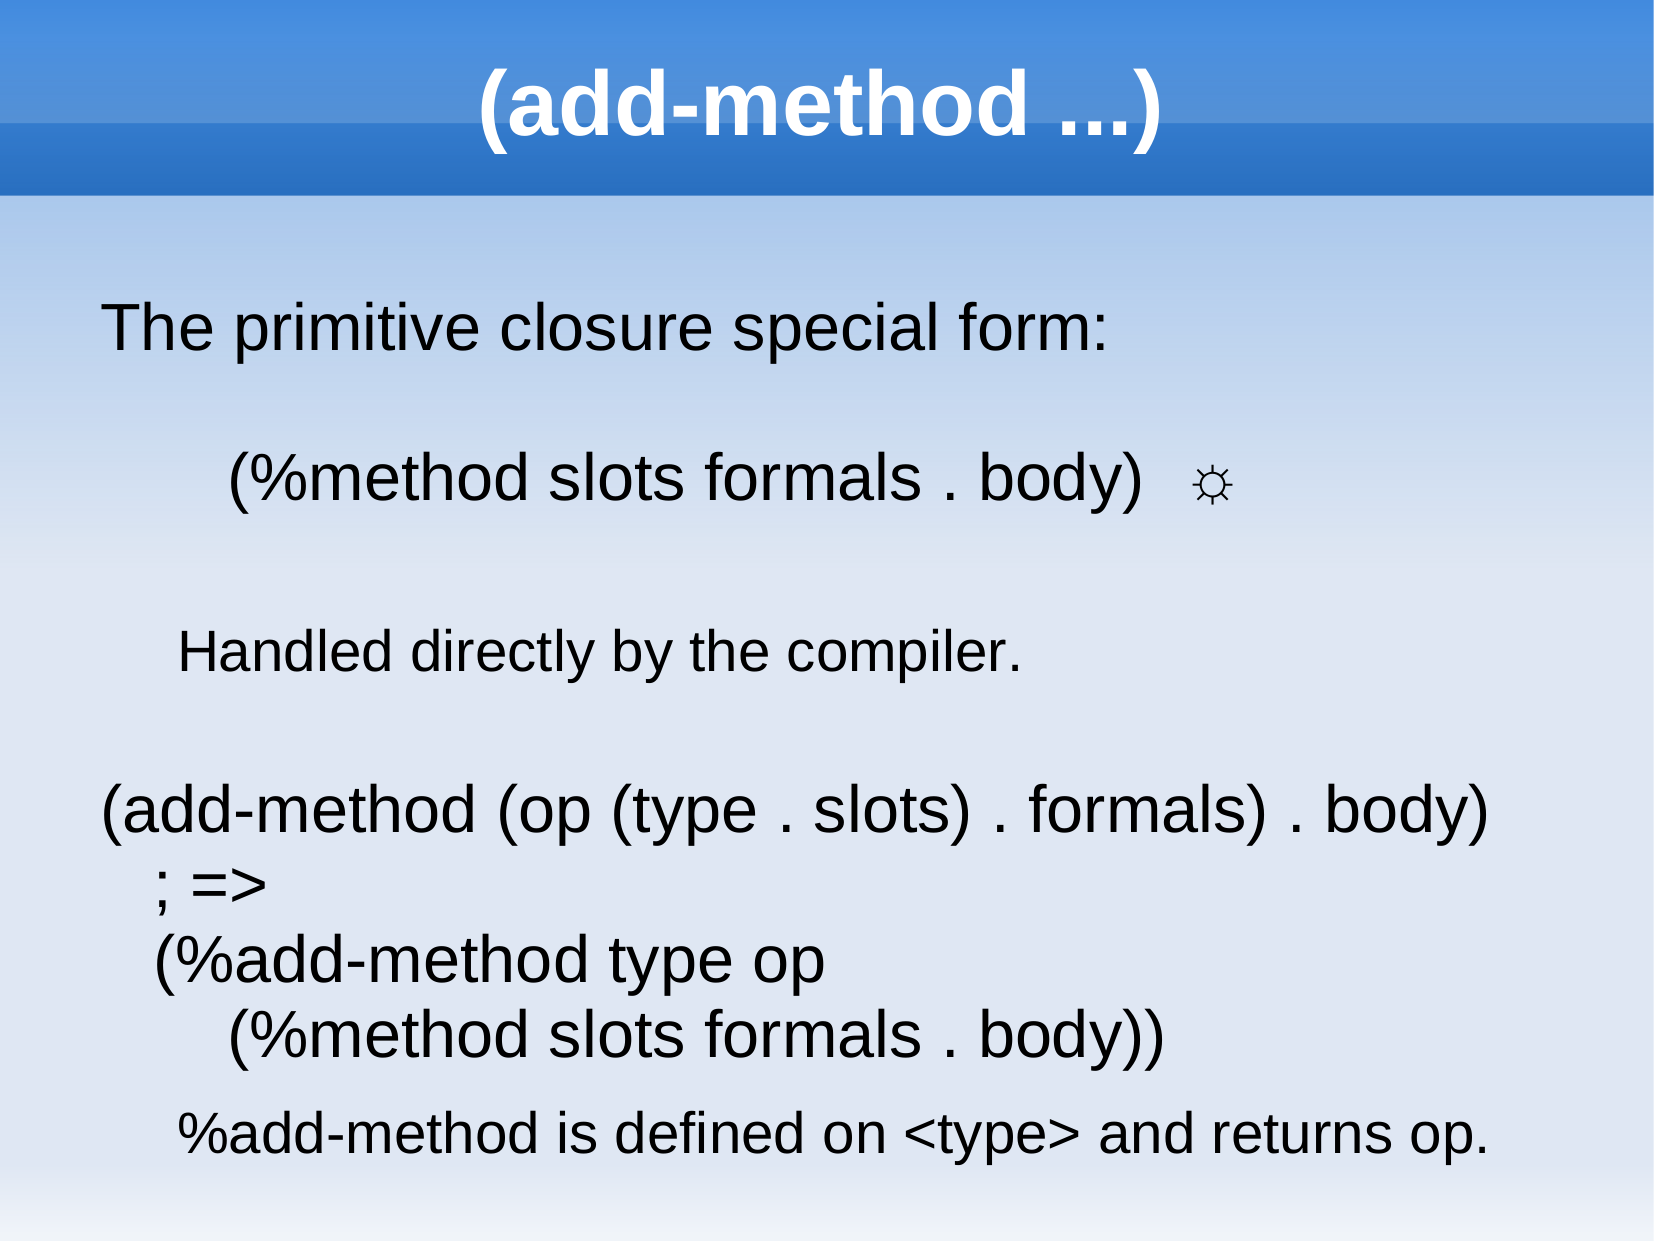

# (add-method ...)
The primitive closure special form:
	(%method slots formals . body) ☼
Handled directly by the compiler.
(add-method (op (type . slots) . formals) . body)
; =>
(%add-method type op
	(%method slots formals . body))
%add-method is defined on <type> and returns op.